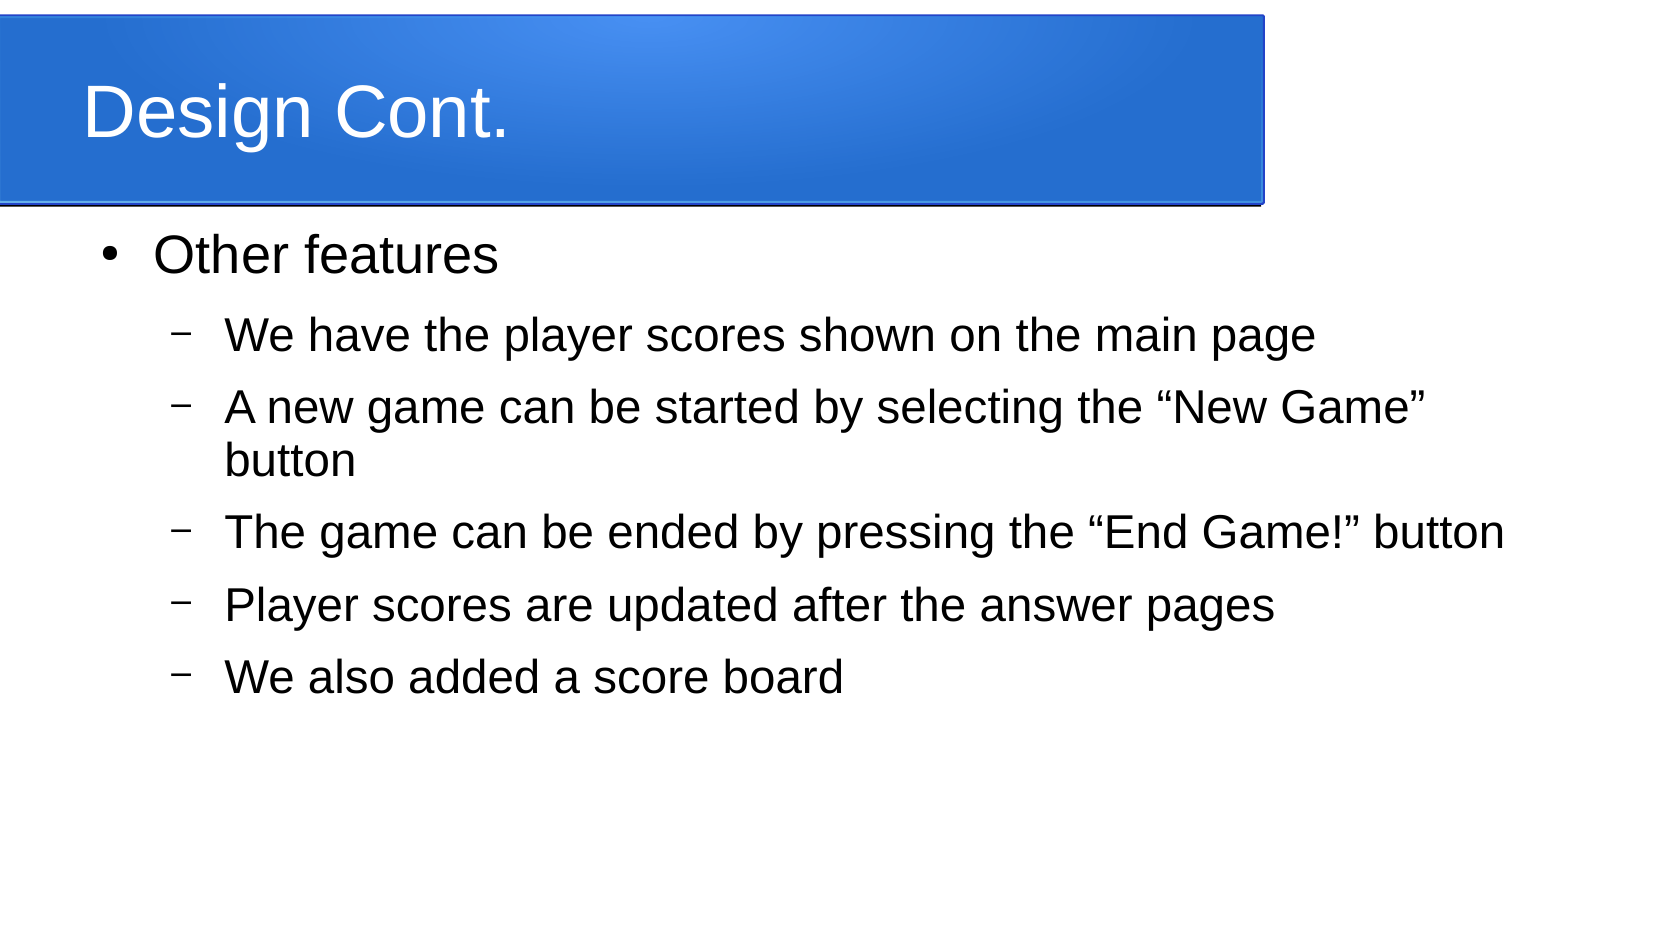

# Design Cont.
Other features
We have the player scores shown on the main page
A new game can be started by selecting the “New Game” button
The game can be ended by pressing the “End Game!” button
Player scores are updated after the answer pages
We also added a score board